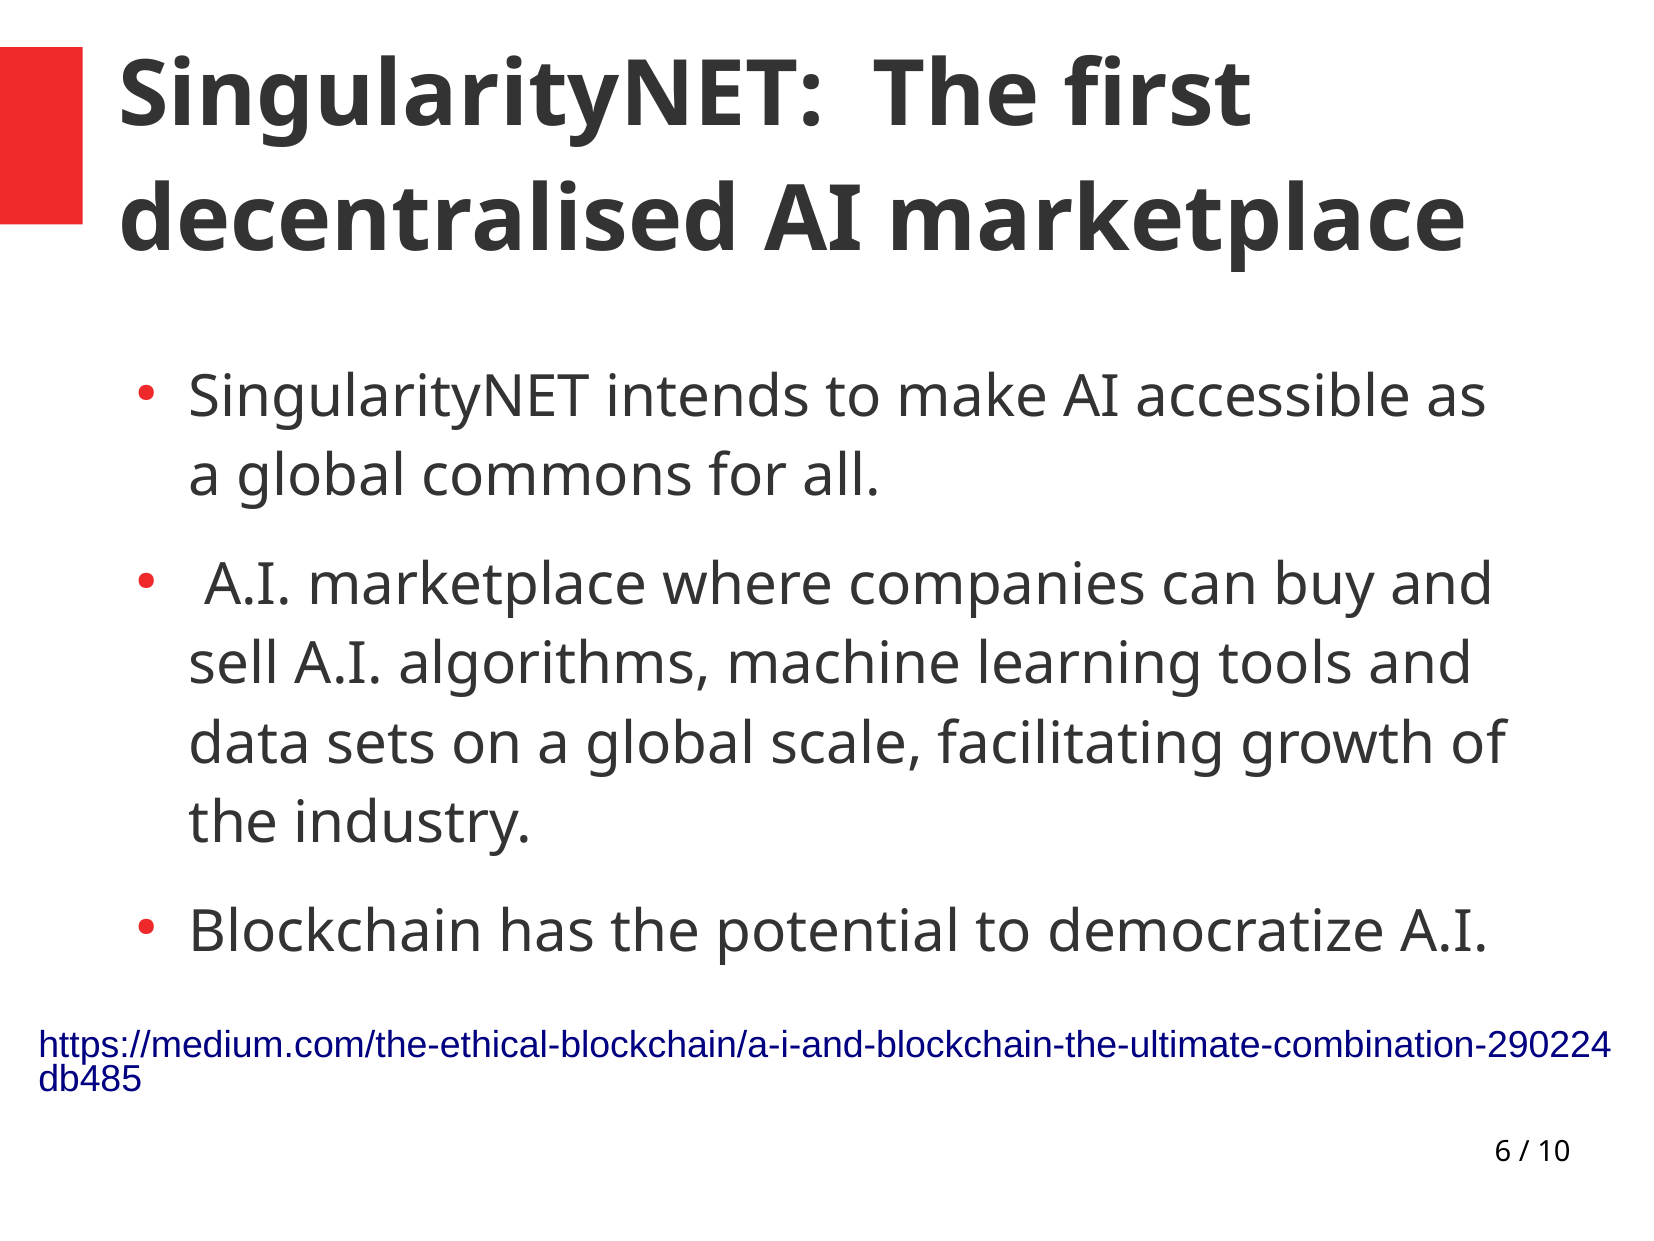

# SingularityNET: The first decentralised AI marketplace
SingularityNET intends to make AI accessible as a global commons for all.
 A.I. marketplace where companies can buy and sell A.I. algorithms, machine learning tools and data sets on a global scale, facilitating growth of the industry.
Blockchain has the potential to democratize A.I.
https://medium.com/the-ethical-blockchain/a-i-and-blockchain-the-ultimate-combination-290224db485
6